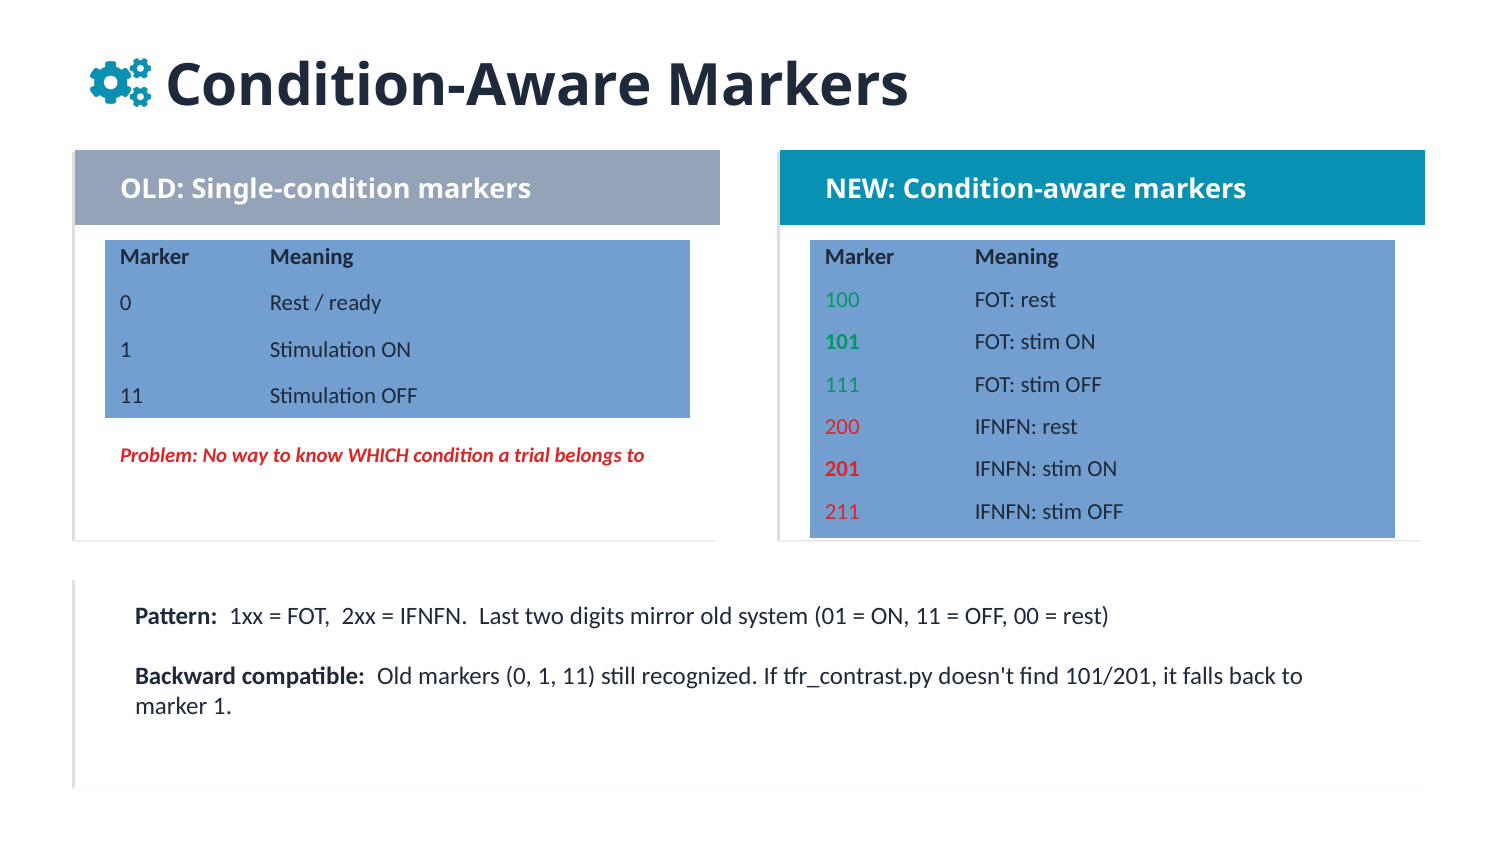

Condition-Aware Markers
OLD: Single-condition markers
NEW: Condition-aware markers
| Marker | Meaning |
| --- | --- |
| 0 | Rest / ready |
| 1 | Stimulation ON |
| 11 | Stimulation OFF |
| Marker | Meaning |
| --- | --- |
| 100 | FOT: rest |
| 101 | FOT: stim ON |
| 111 | FOT: stim OFF |
| 200 | IFNFN: rest |
| 201 | IFNFN: stim ON |
| 211 | IFNFN: stim OFF |
Problem: No way to know WHICH condition a trial belongs to
Pattern: 1xx = FOT, 2xx = IFNFN. Last two digits mirror old system (01 = ON, 11 = OFF, 00 = rest)
Backward compatible: Old markers (0, 1, 11) still recognized. If tfr_contrast.py doesn't find 101/201, it falls back to marker 1.